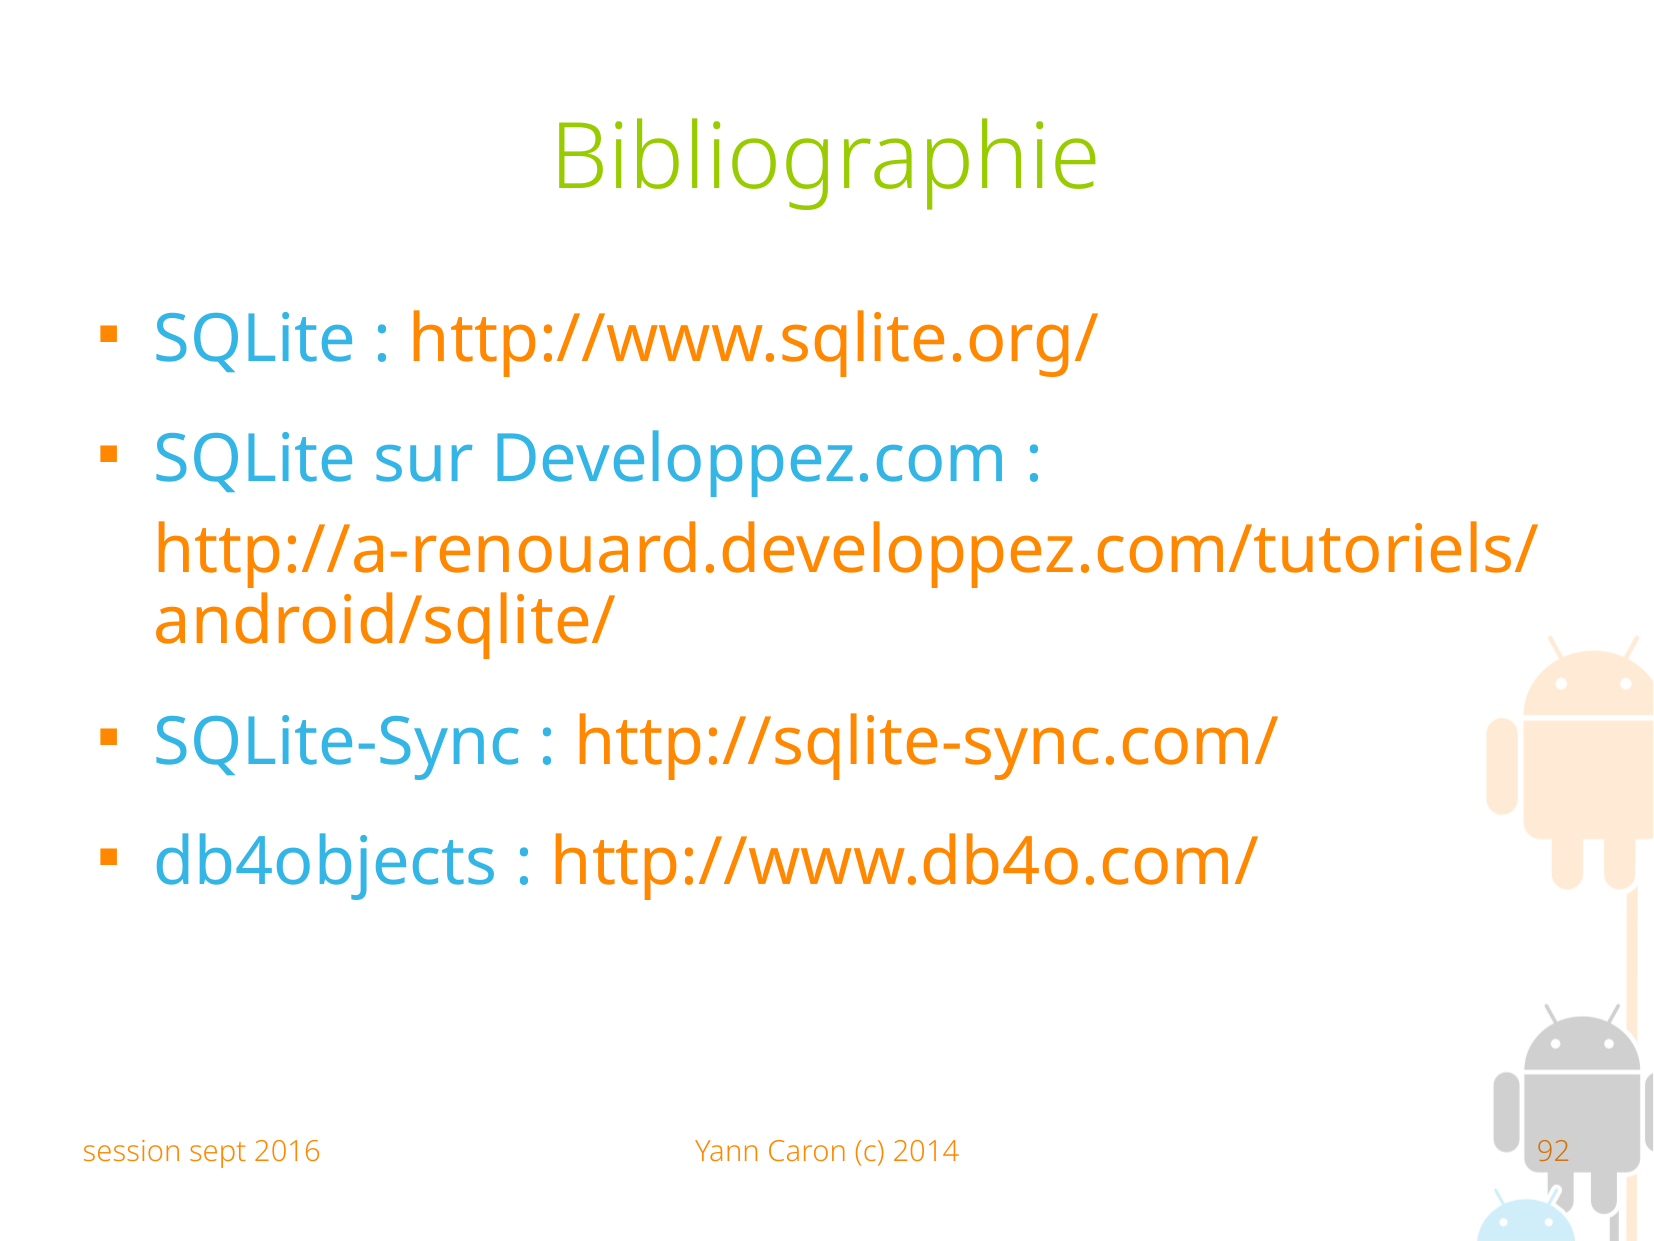

# Bibliographie
SQLite : http://www.sqlite.org/
SQLite sur Developpez.com : http://a-renouard.developpez.com/tutoriels/android/sqlite/
SQLite-Sync : http://sqlite-sync.com/
db4objects : http://www.db4o.com/
session sept 2016
Yann Caron (c) 2014
92